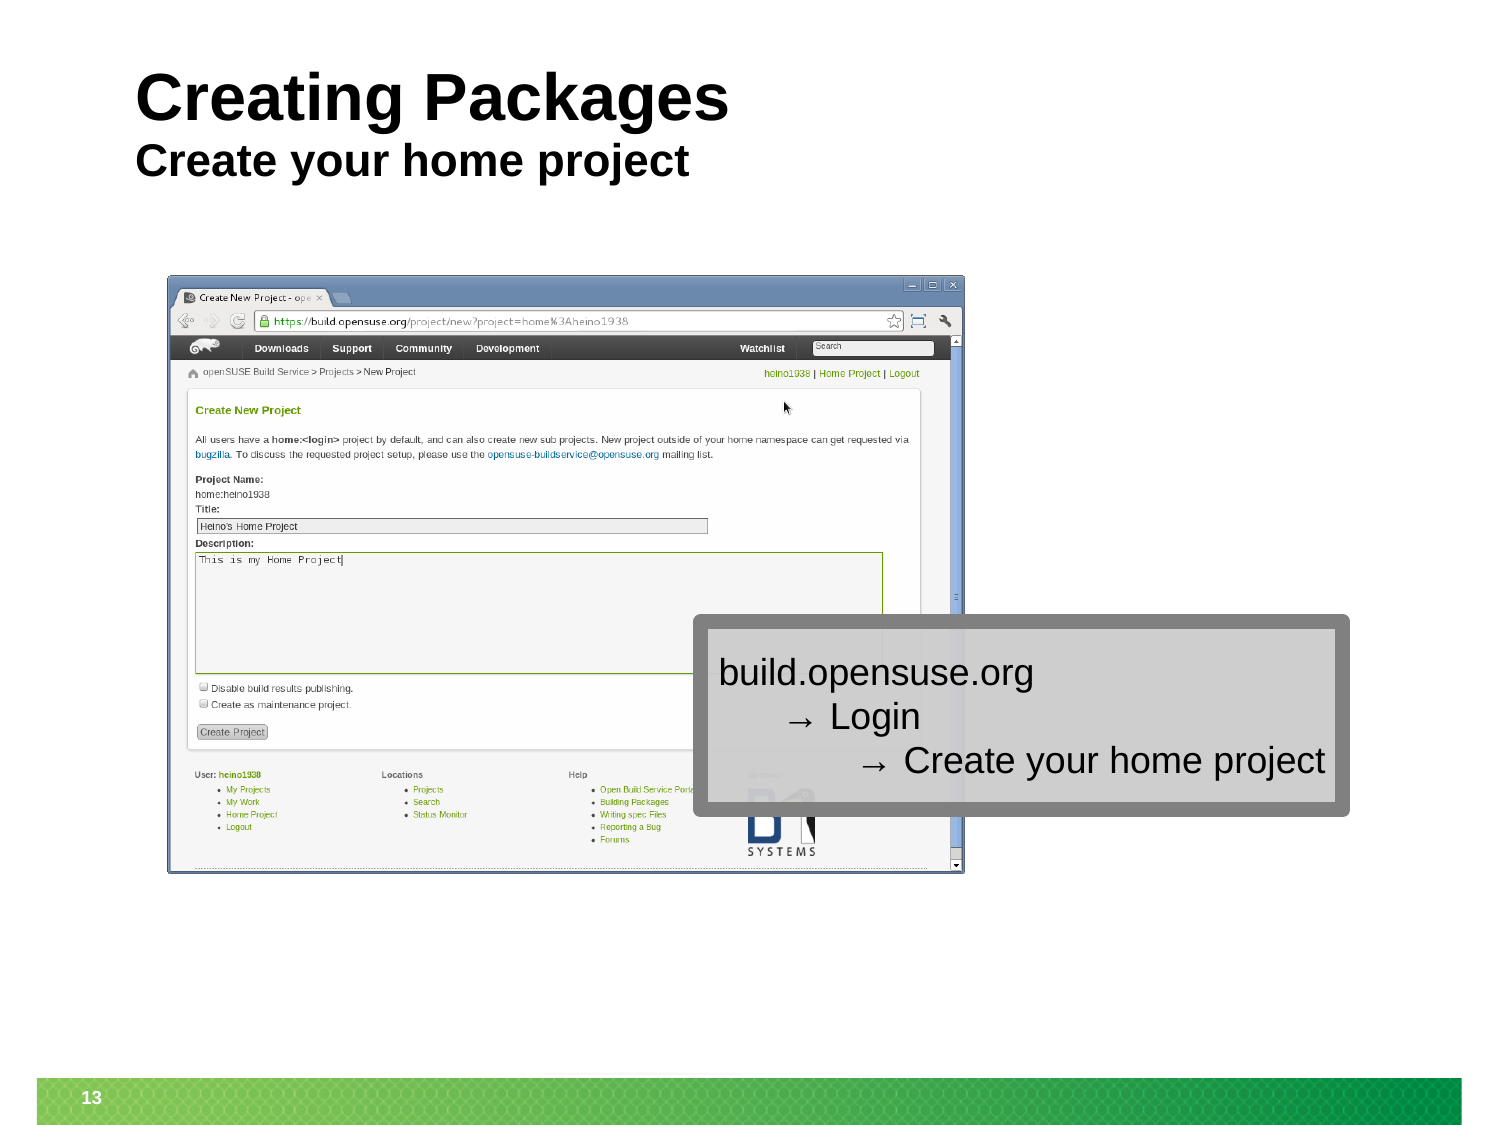

# Creating Packages Create your home project
 build.opensuse.org
	→ Login
		→ Create your home project